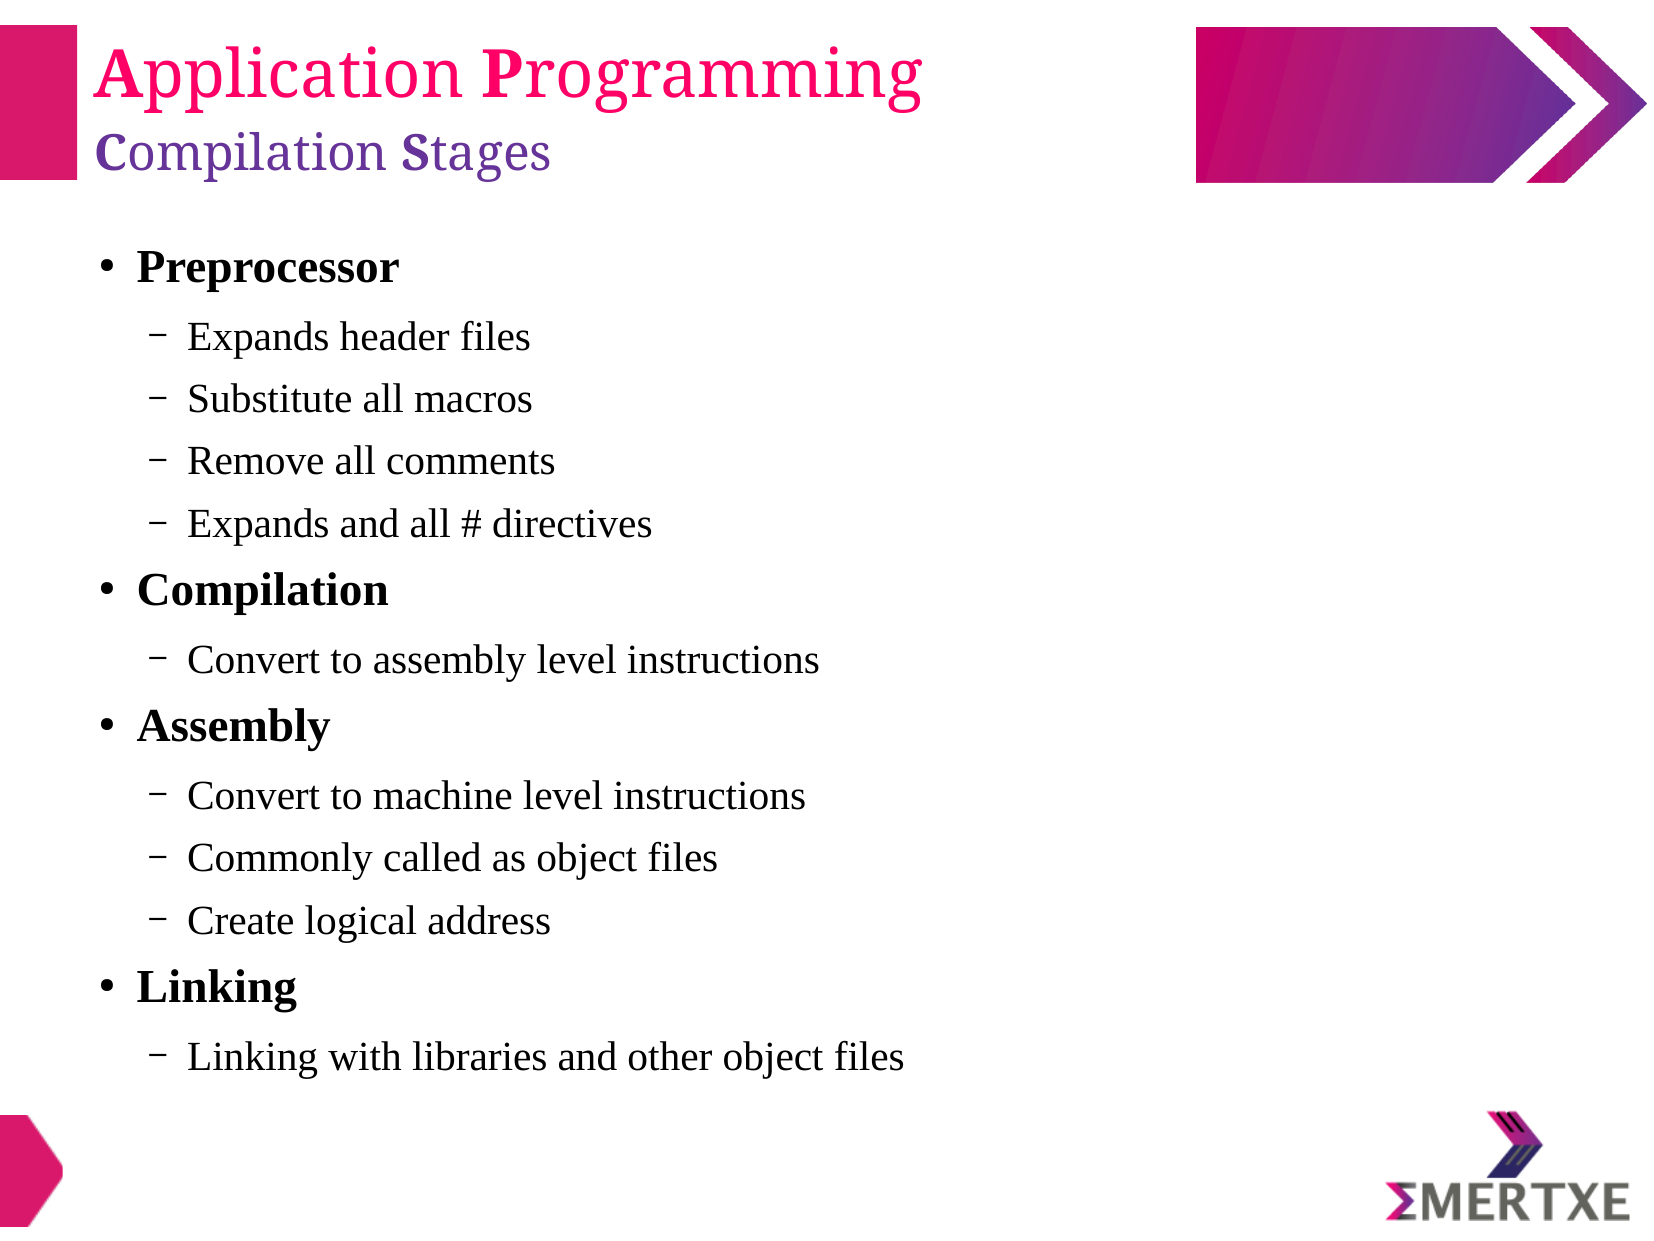

# Application Programming Compilation Stages
Preprocessor
Expands header files
Substitute all macros
Remove all comments
Expands and all # directives
Compilation
Convert to assembly level instructions
Assembly
Convert to machine level instructions
Commonly called as object files
Create logical address
Linking
Linking with libraries and other object files